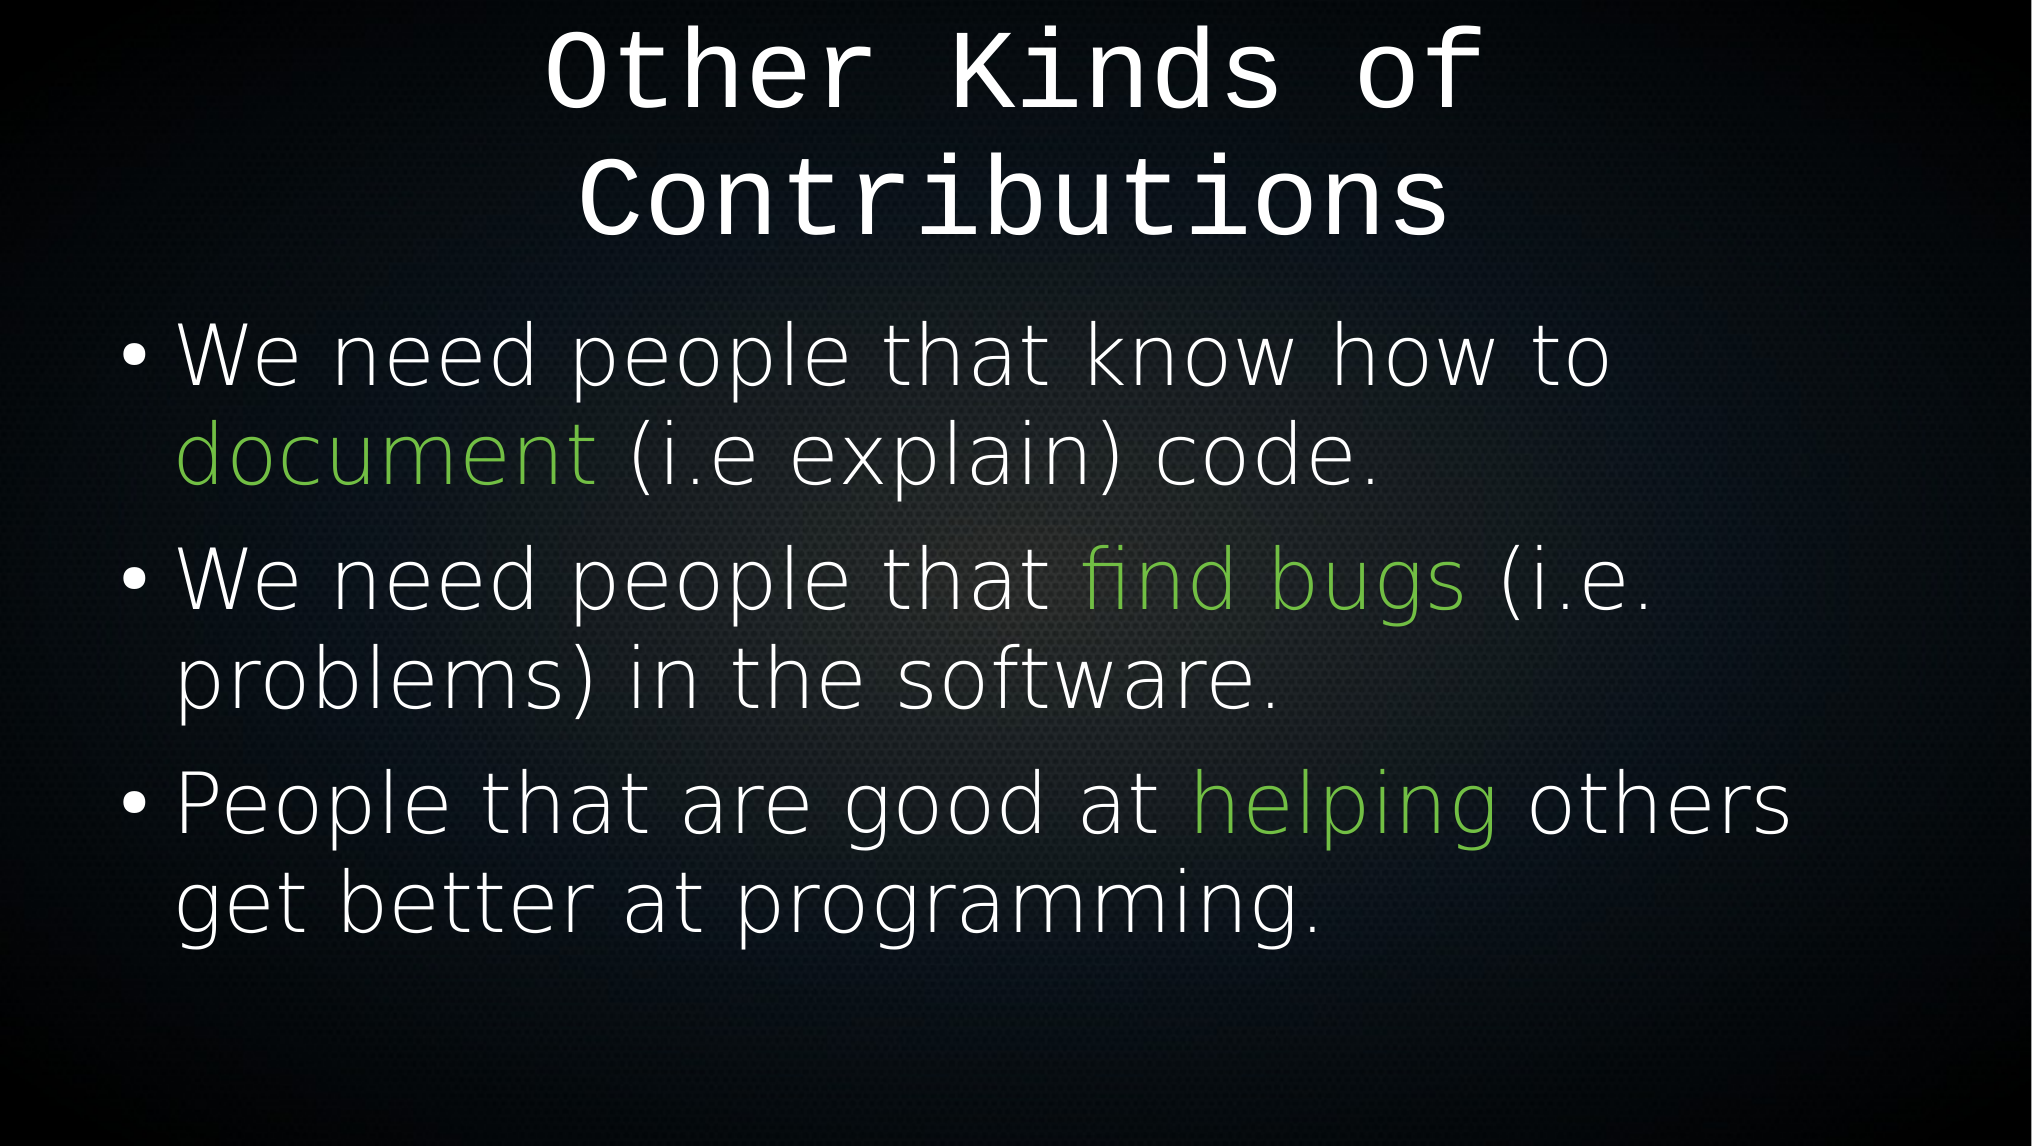

# Other Kinds of Contributions
We need people that know how to document (i.e explain) code.
We need people that find bugs (i.e. problems) in the software.
People that are good at helping others get better at programming.